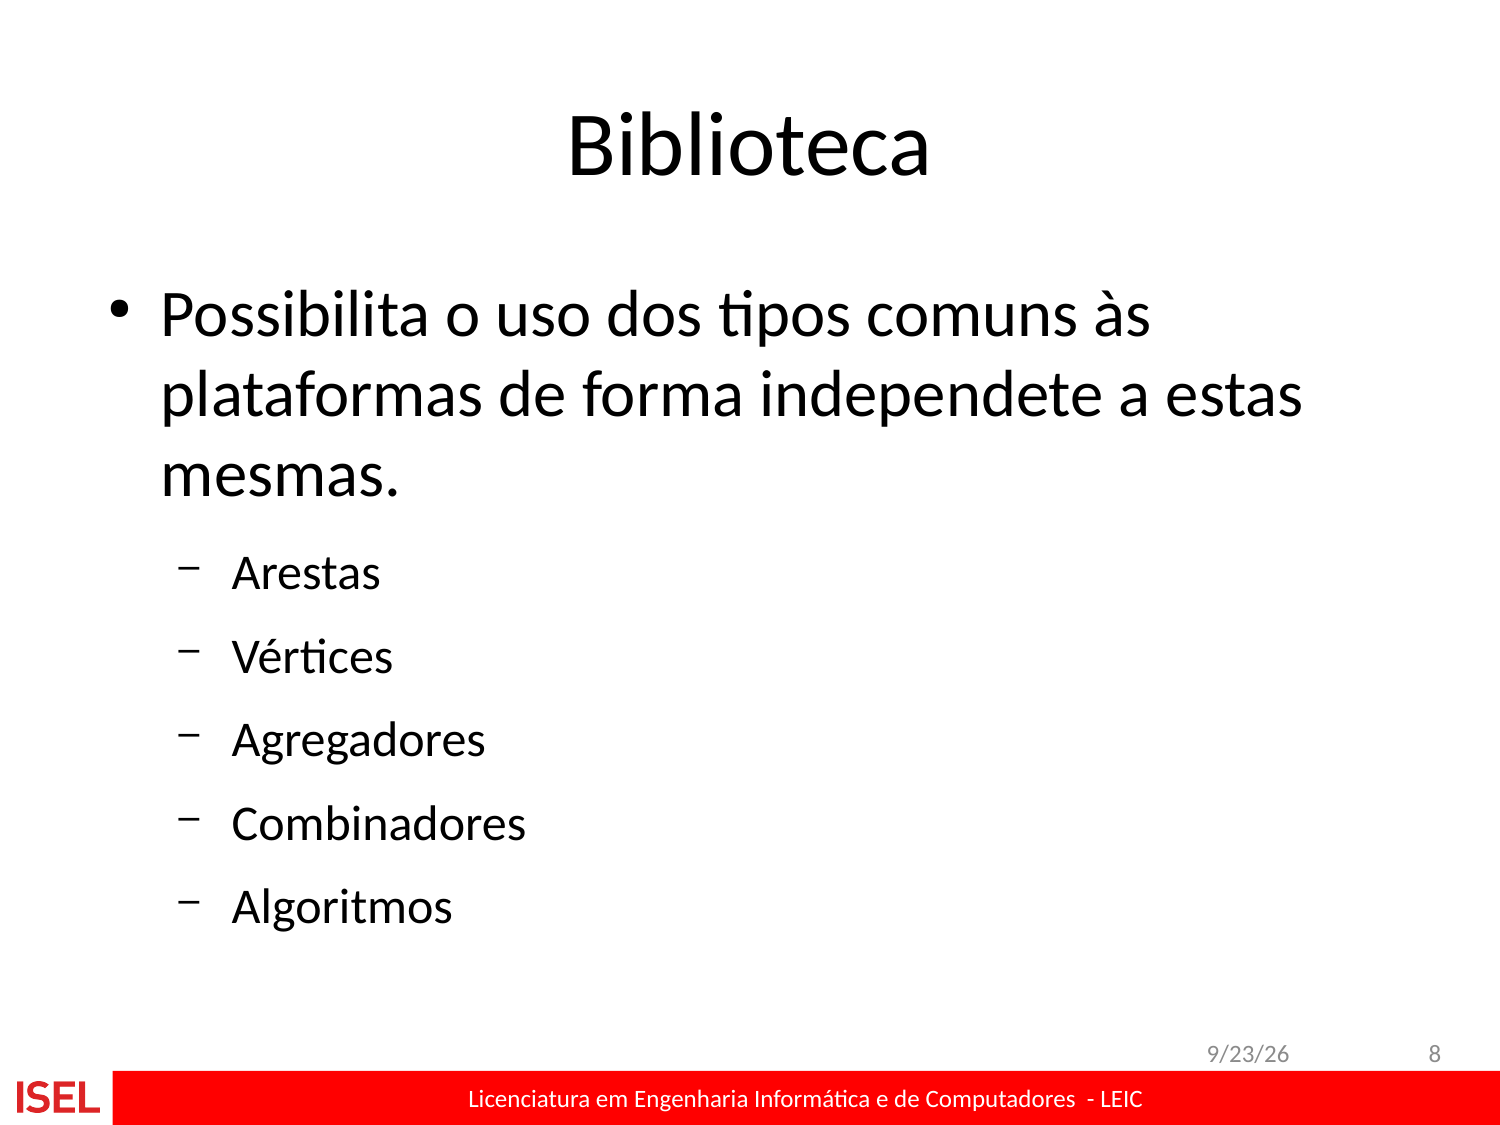

# Biblioteca
Possibilita o uso dos tipos comuns às plataformas de forma independete a estas mesmas.
Arestas
Vértices
Agregadores
Combinadores
Algoritmos
Licenciatura em Engenharia Informática e de Computadores - LEIC